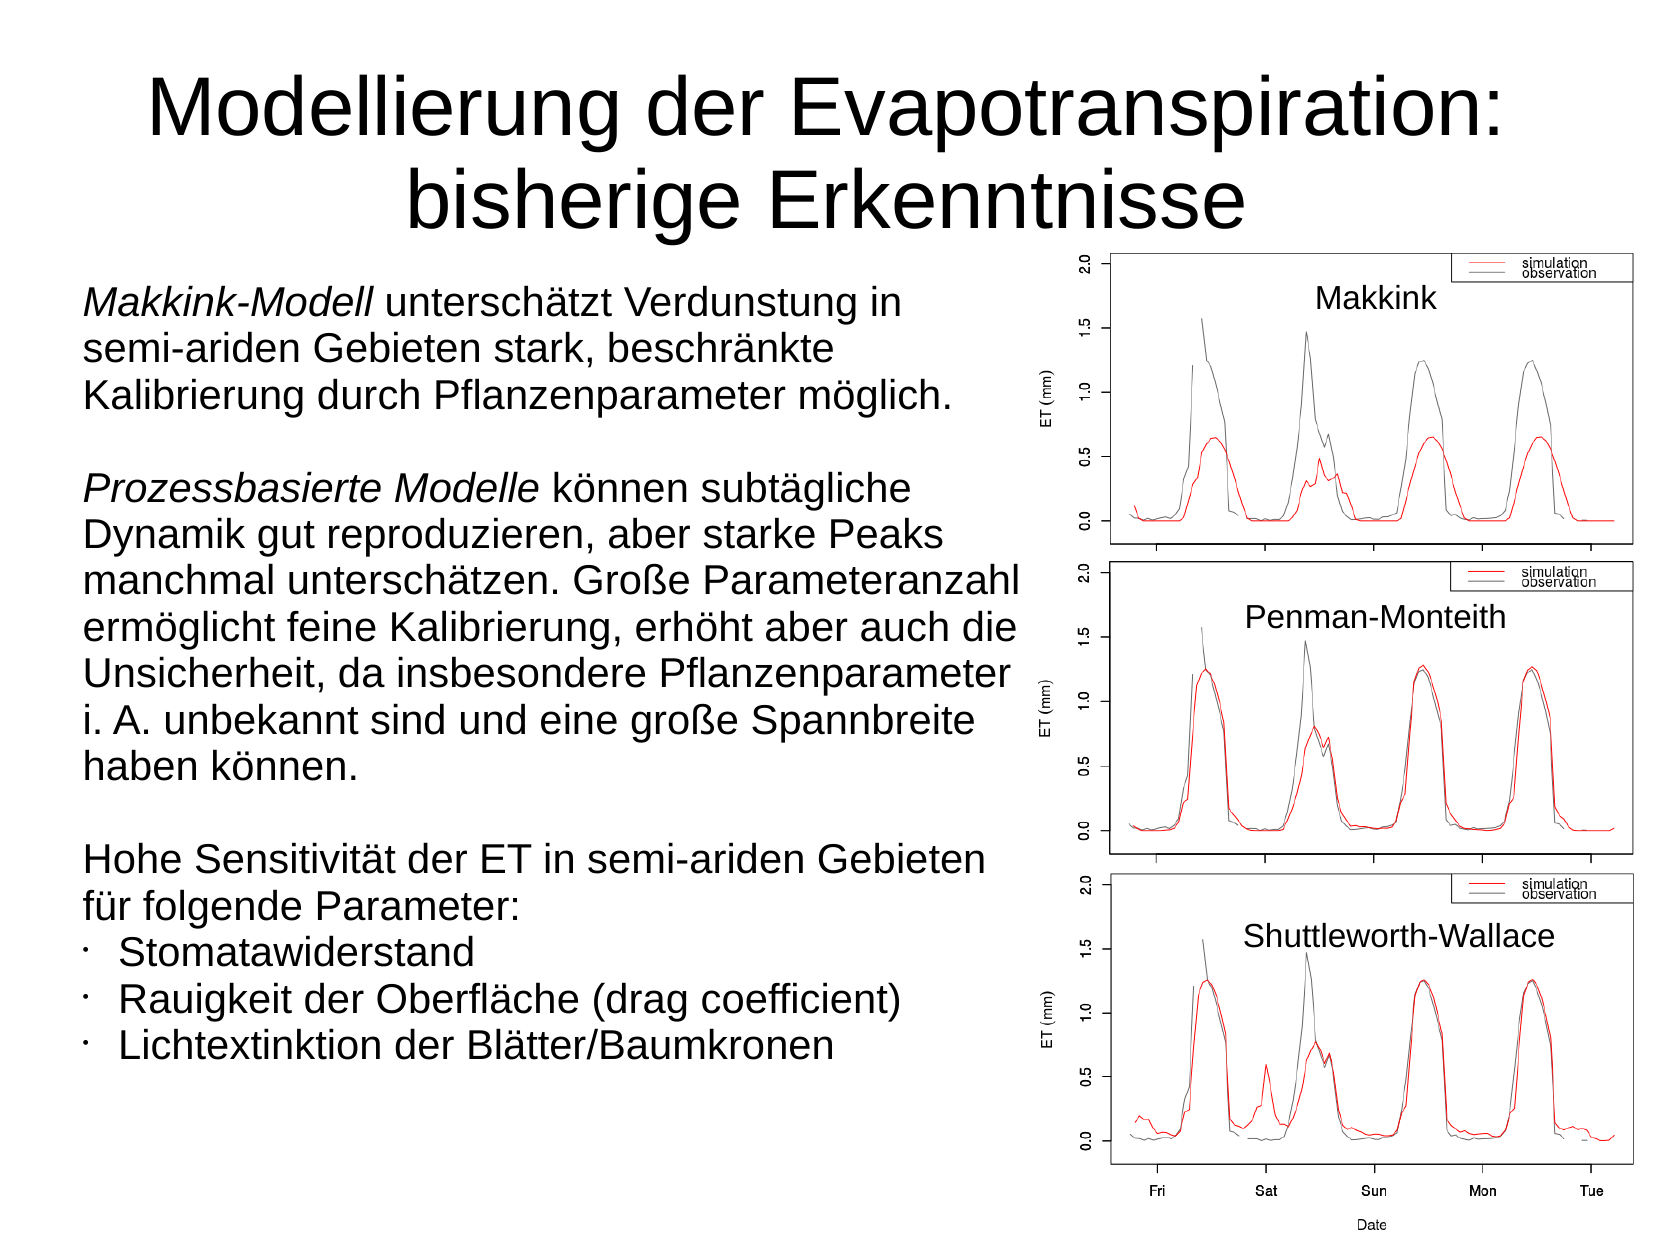

# Modellierung der Evapotranspiration: bisherige Erkenntnisse
Makkink
Makkink-Modell unterschätzt Verdunstung in
semi-ariden Gebieten stark, beschränkte
Kalibrierung durch Pflanzenparameter möglich.
Prozessbasierte Modelle können subtägliche
Dynamik gut reproduzieren, aber starke Peaks
manchmal unterschätzen. Große Parameteranzahl
ermöglicht feine Kalibrierung, erhöht aber auch die
Unsicherheit, da insbesondere Pflanzenparameter
i. A. unbekannt sind und eine große Spannbreite
haben können.
Hohe Sensitivität der ET in semi-ariden Gebieten
für folgende Parameter:
Stomatawiderstand
Rauigkeit der Oberfläche (drag coefficient)
Lichtextinktion der Blätter/Baumkronen
Penman-Monteith
Shuttleworth-Wallace